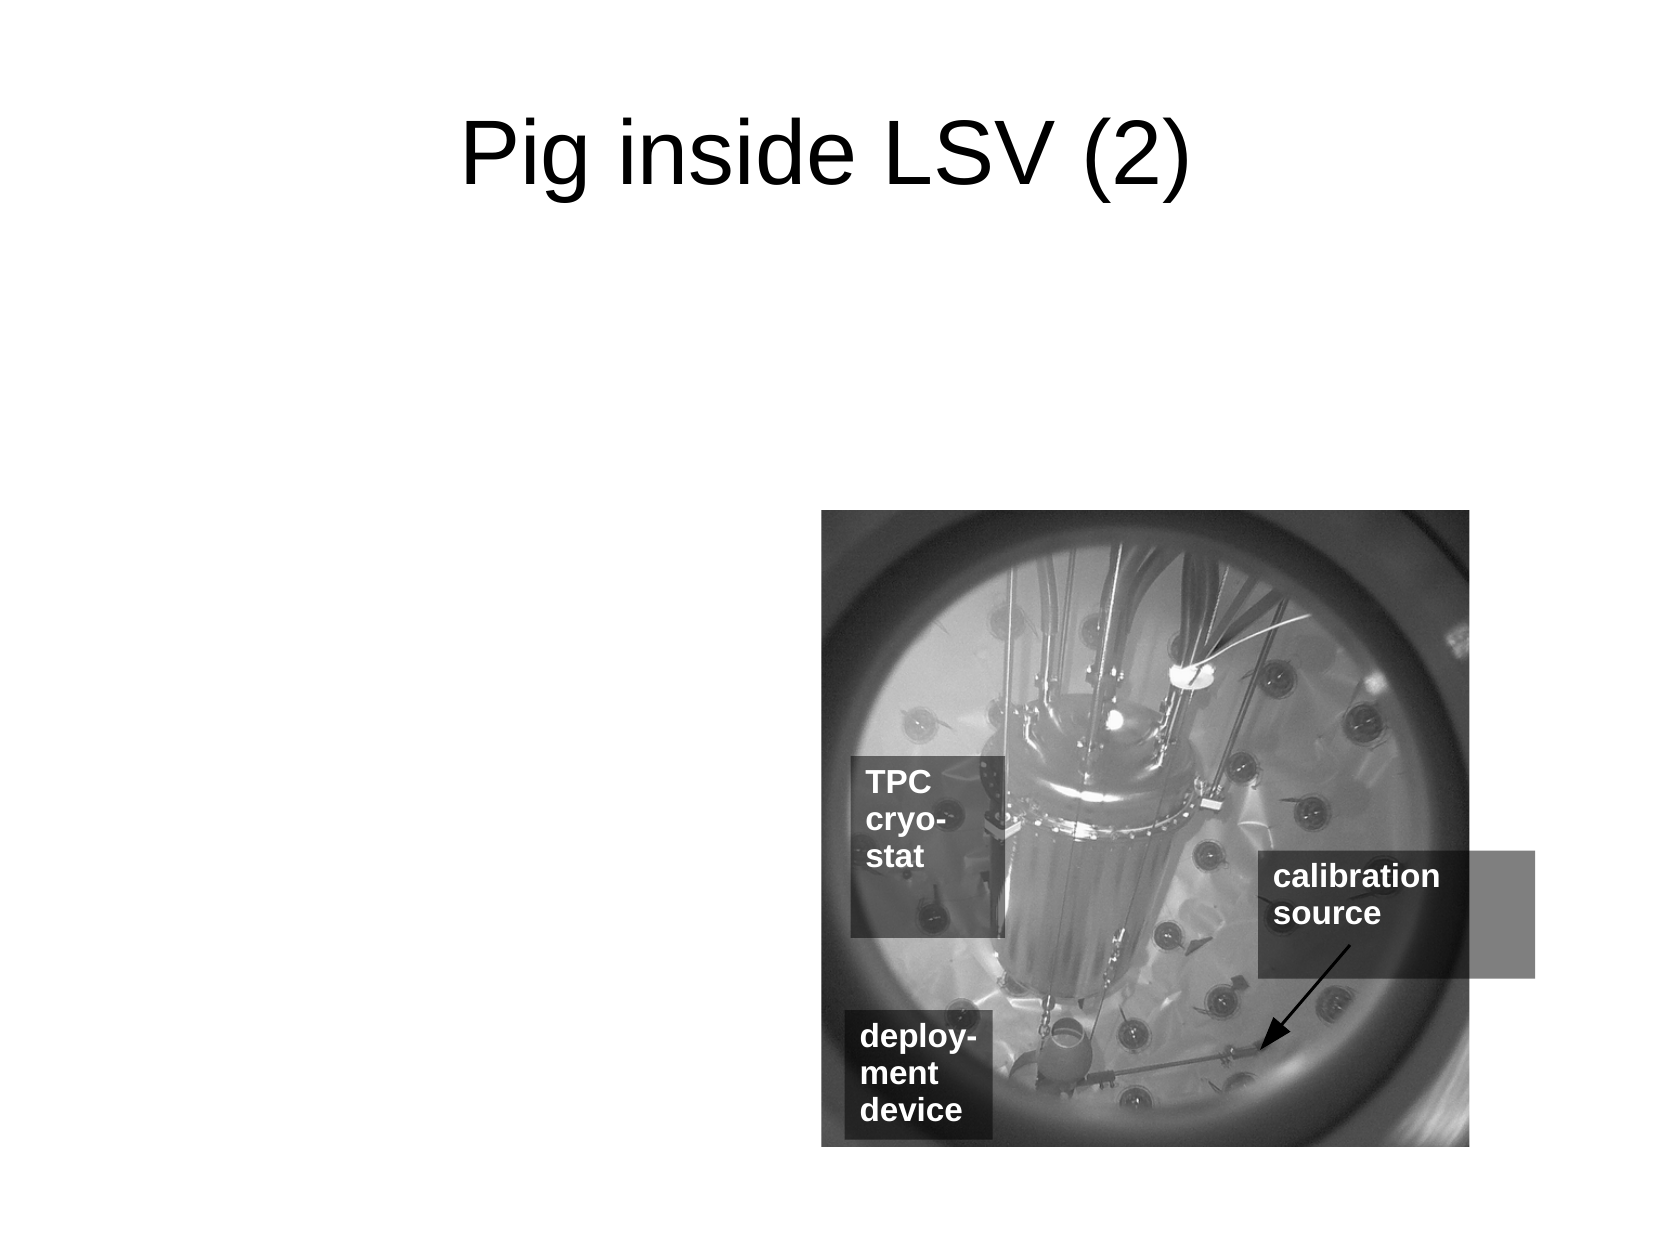

# Pig inside LSV (2)
TPC
cryo-
stat
calibration
source
deploy-
ment
device